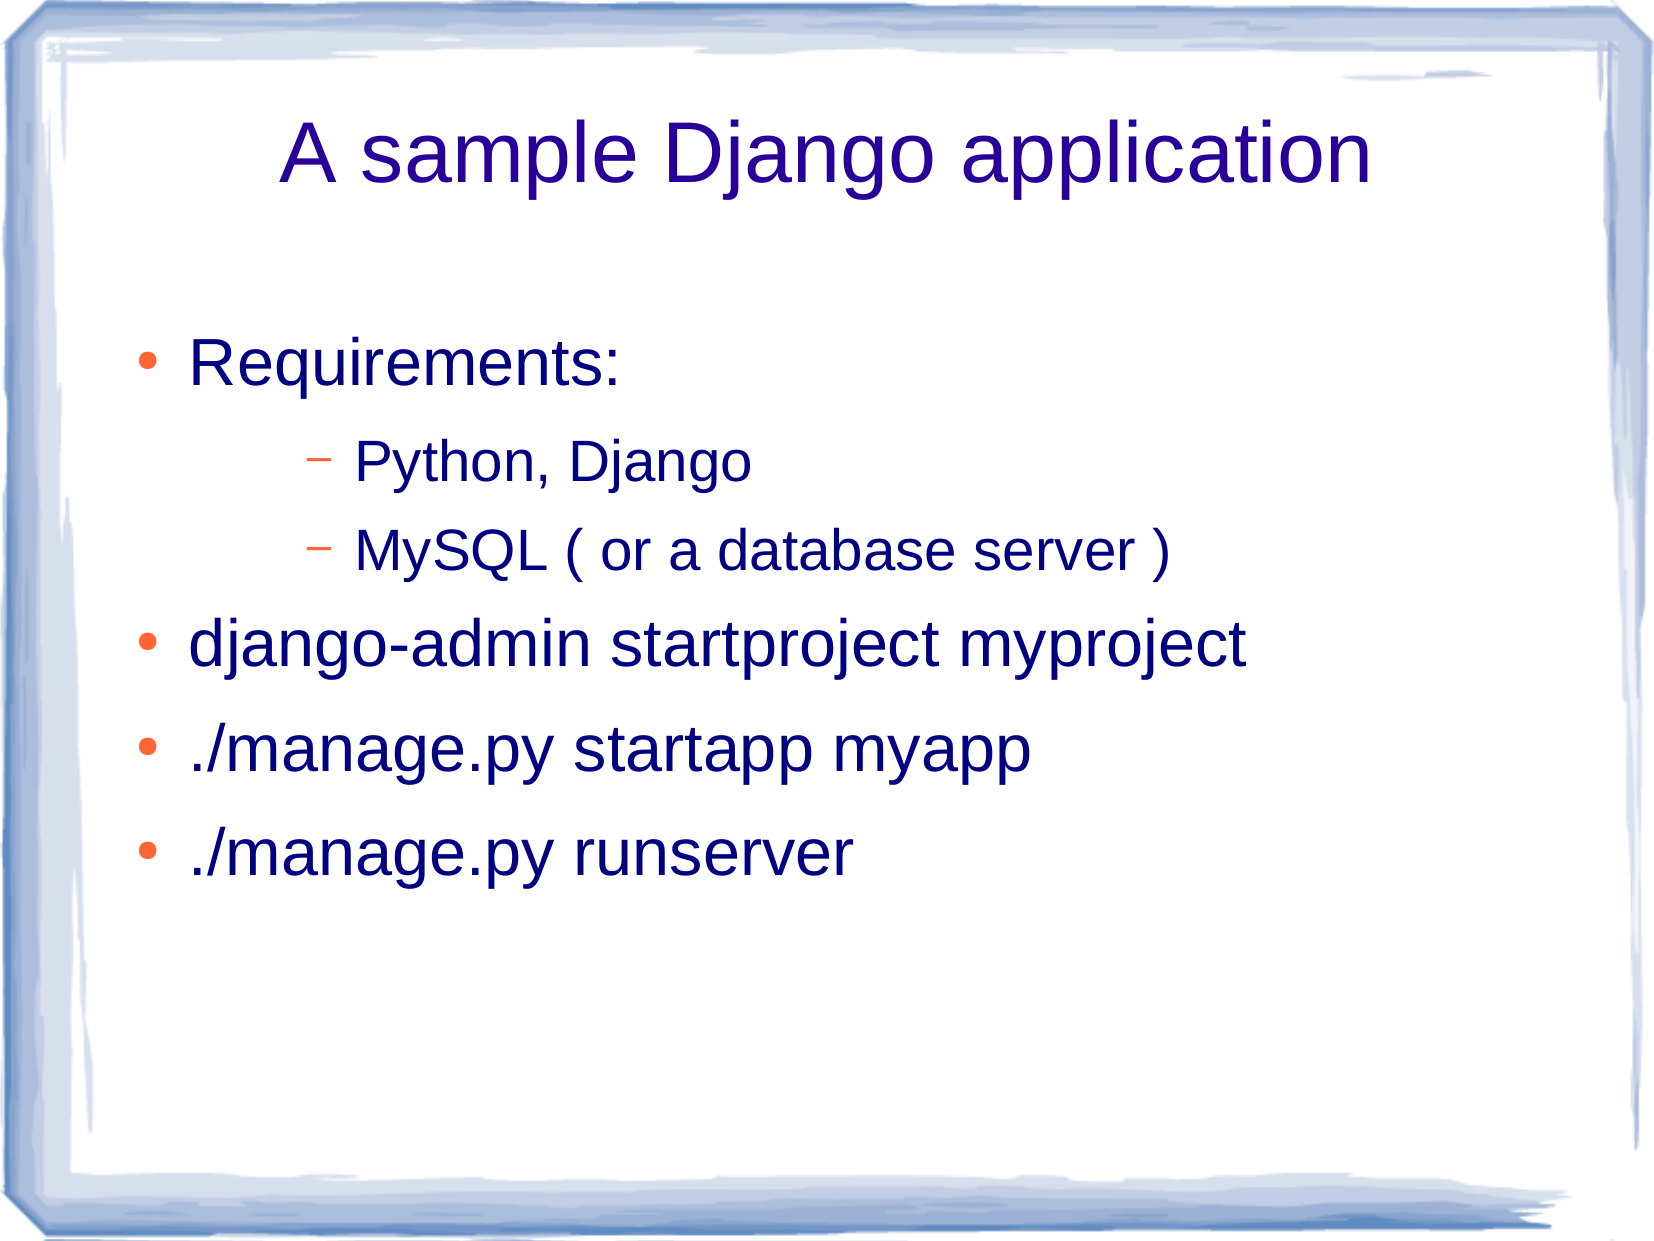

# A sample Django application
Requirements:
Python, Django
MySQL ( or a database server )
django-admin startproject myproject
./manage.py startapp myapp
./manage.py runserver